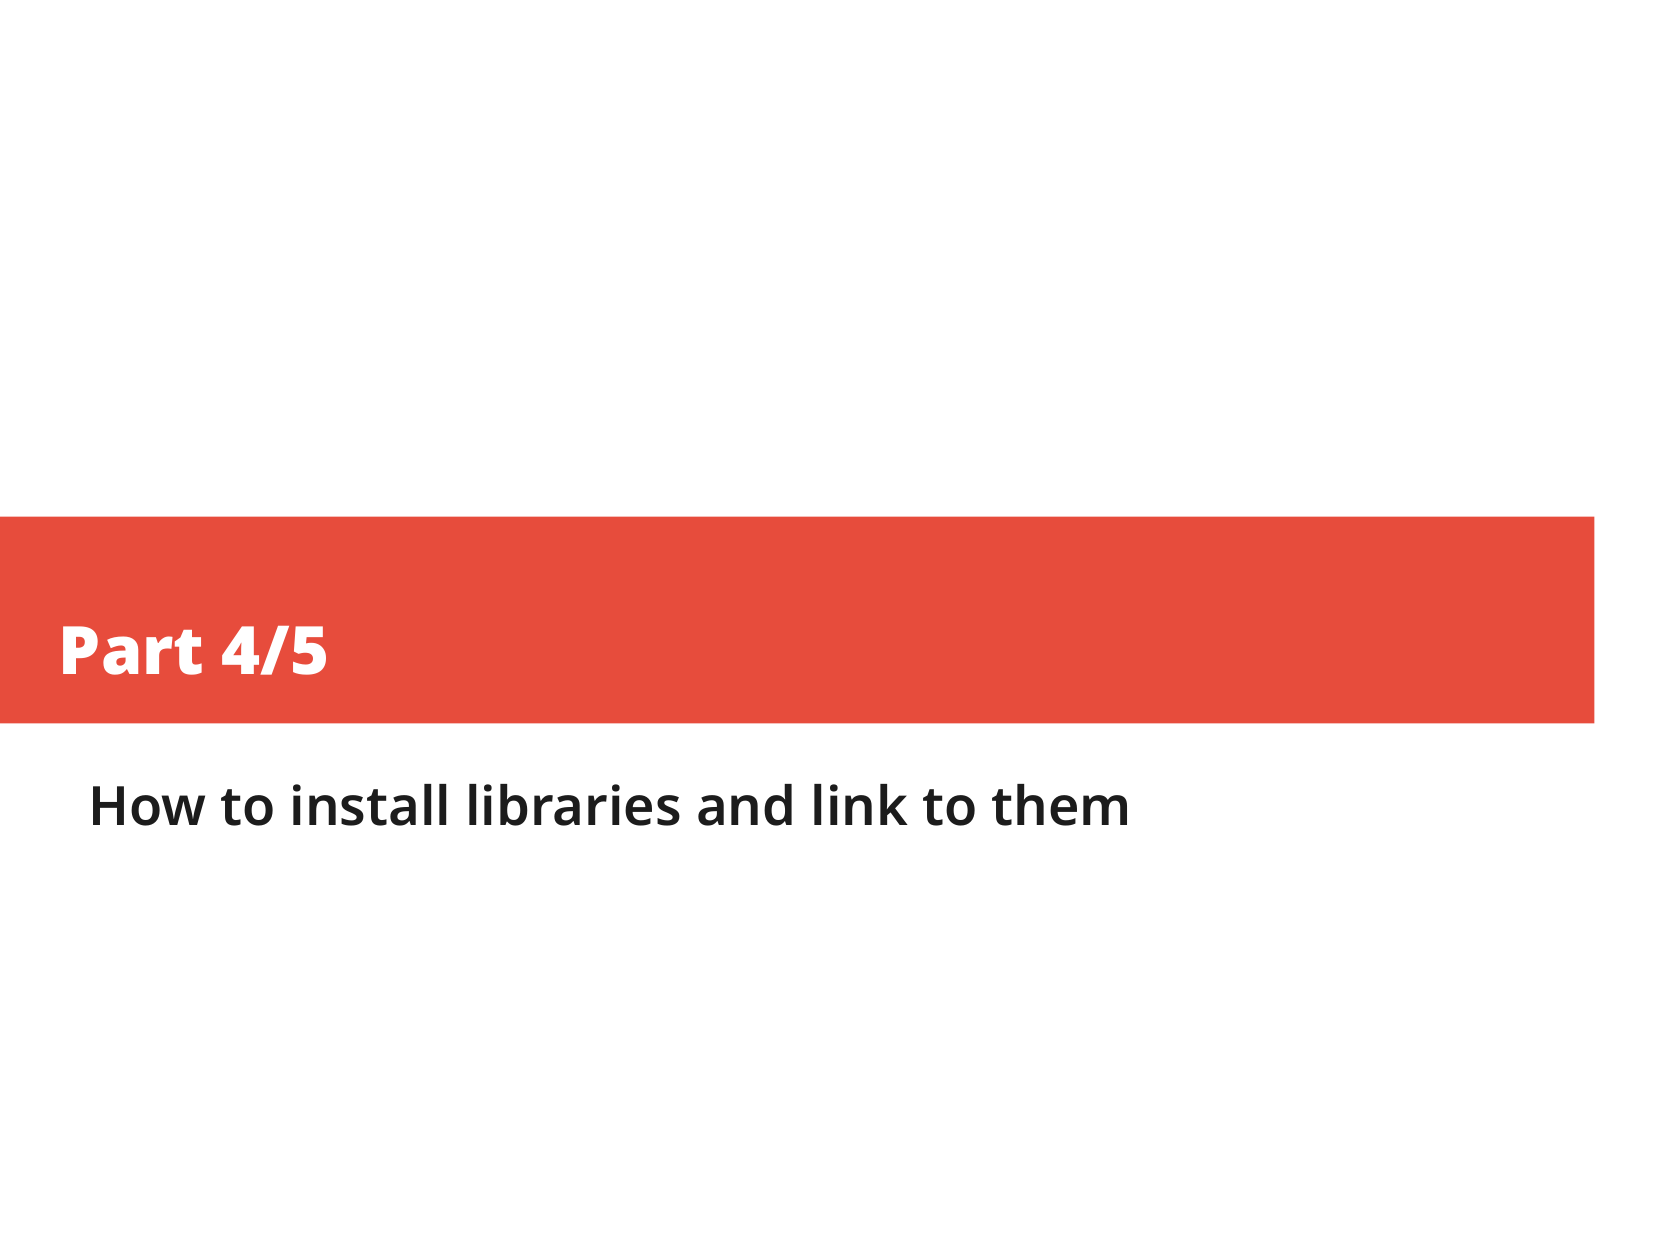

# Part 4/5
How to install libraries and link to them